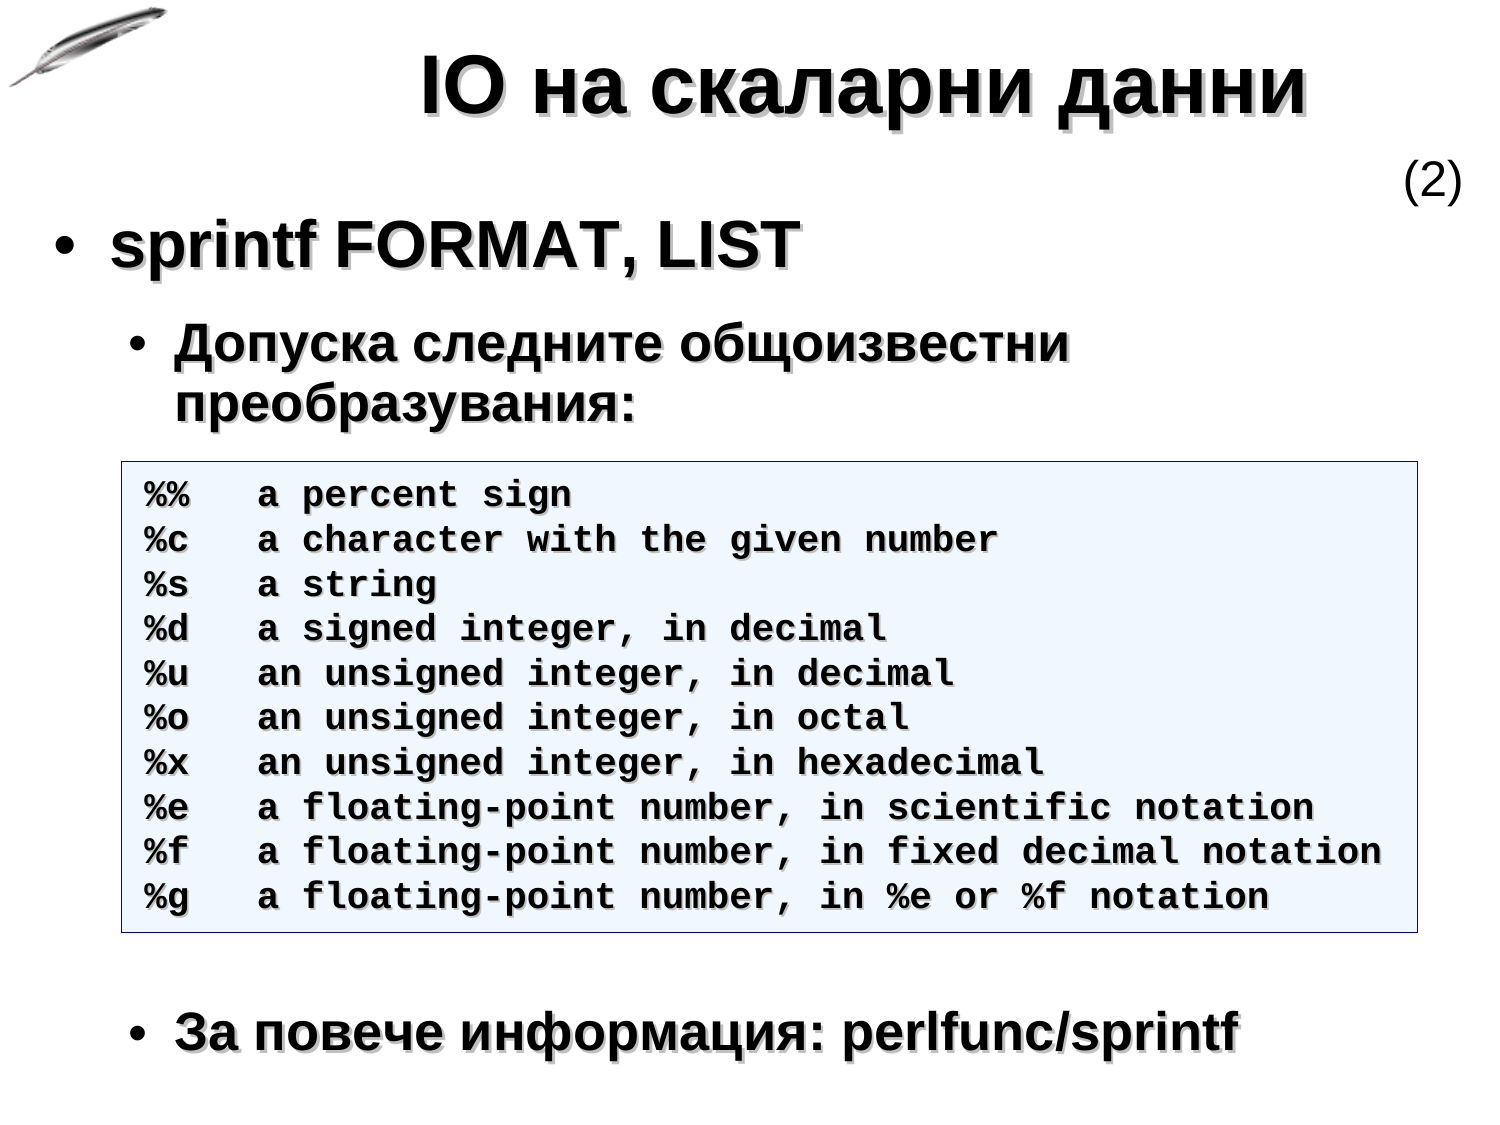

# IO на скаларни данни
(2)
sprintf FORMAT, LIST
Допуска следните общоизвестни преобразувания:
За повече информация: perlfunc/sprintf
%% a percent sign
%c a character with the given number
%s a string
%d a signed integer, in decimal
%u an unsigned integer, in decimal
%o an unsigned integer, in octal
%x an unsigned integer, in hexadecimal
%e a floating-point number, in scientific notation
%f a floating-point number, in fixed decimal notation
%g a floating-point number, in %e or %f notation